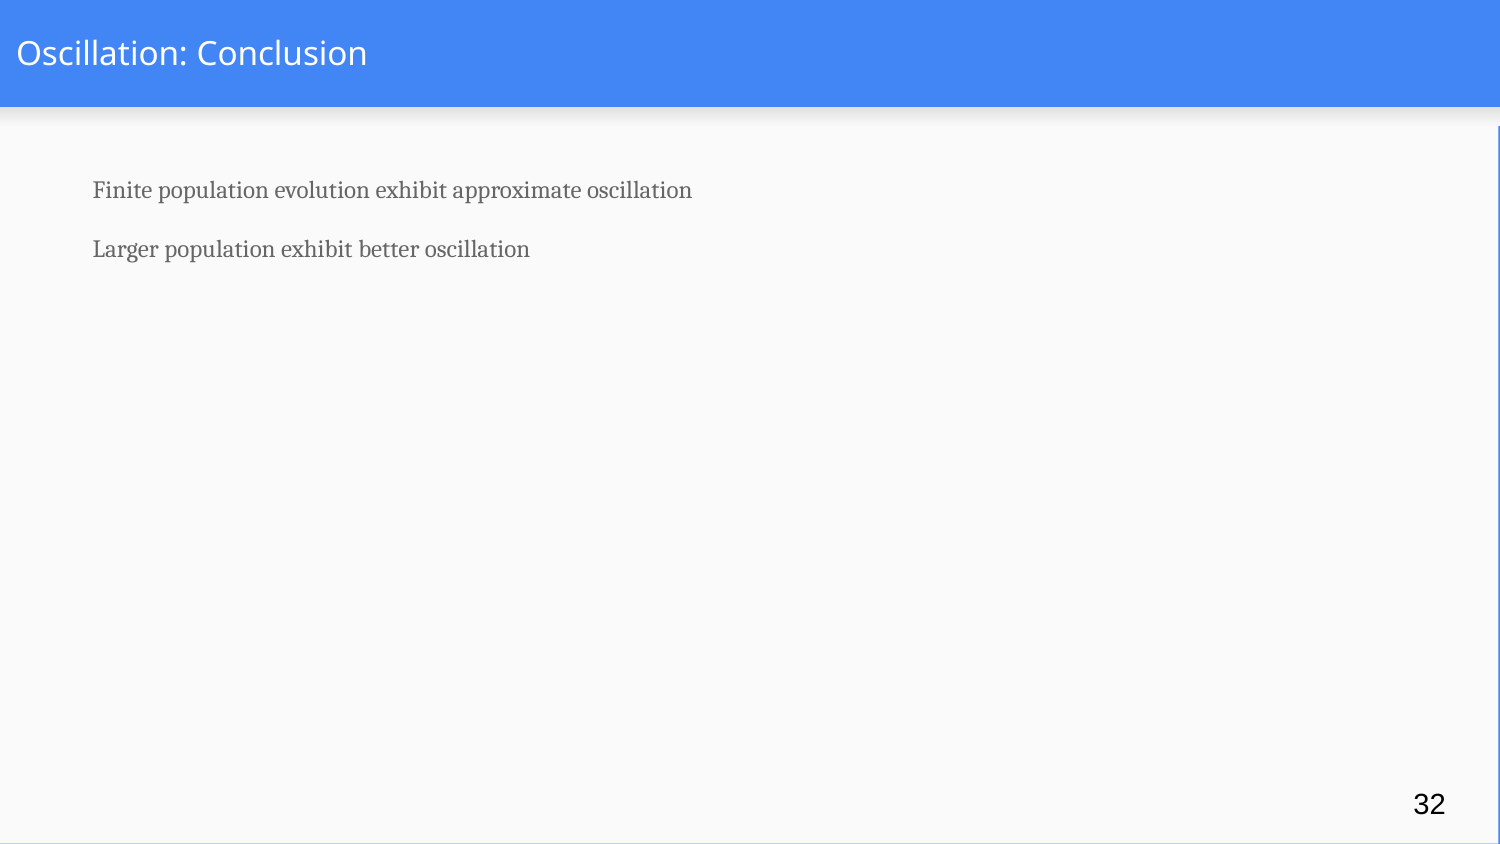

# Oscillation: Conclusion
Finite population evolution exhibit approximate oscillation
Larger population exhibit better oscillation
32